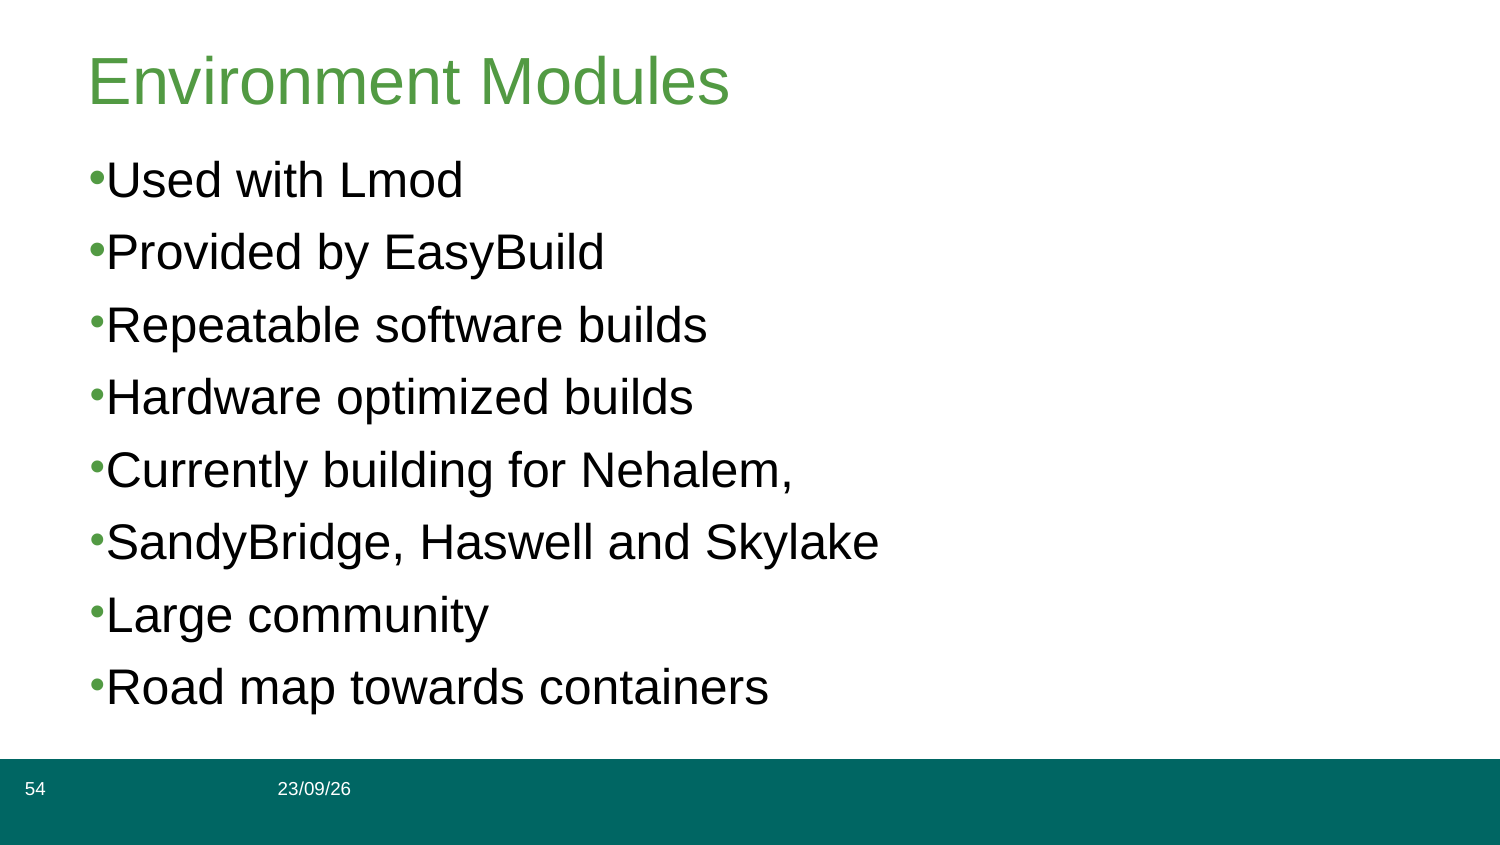

# Environment Modules
Used with Lmod
Provided by EasyBuild
Repeatable software builds
Hardware optimized builds
Currently building for Nehalem,
SandyBridge, Haswell and Skylake
Large community
Road map towards containers